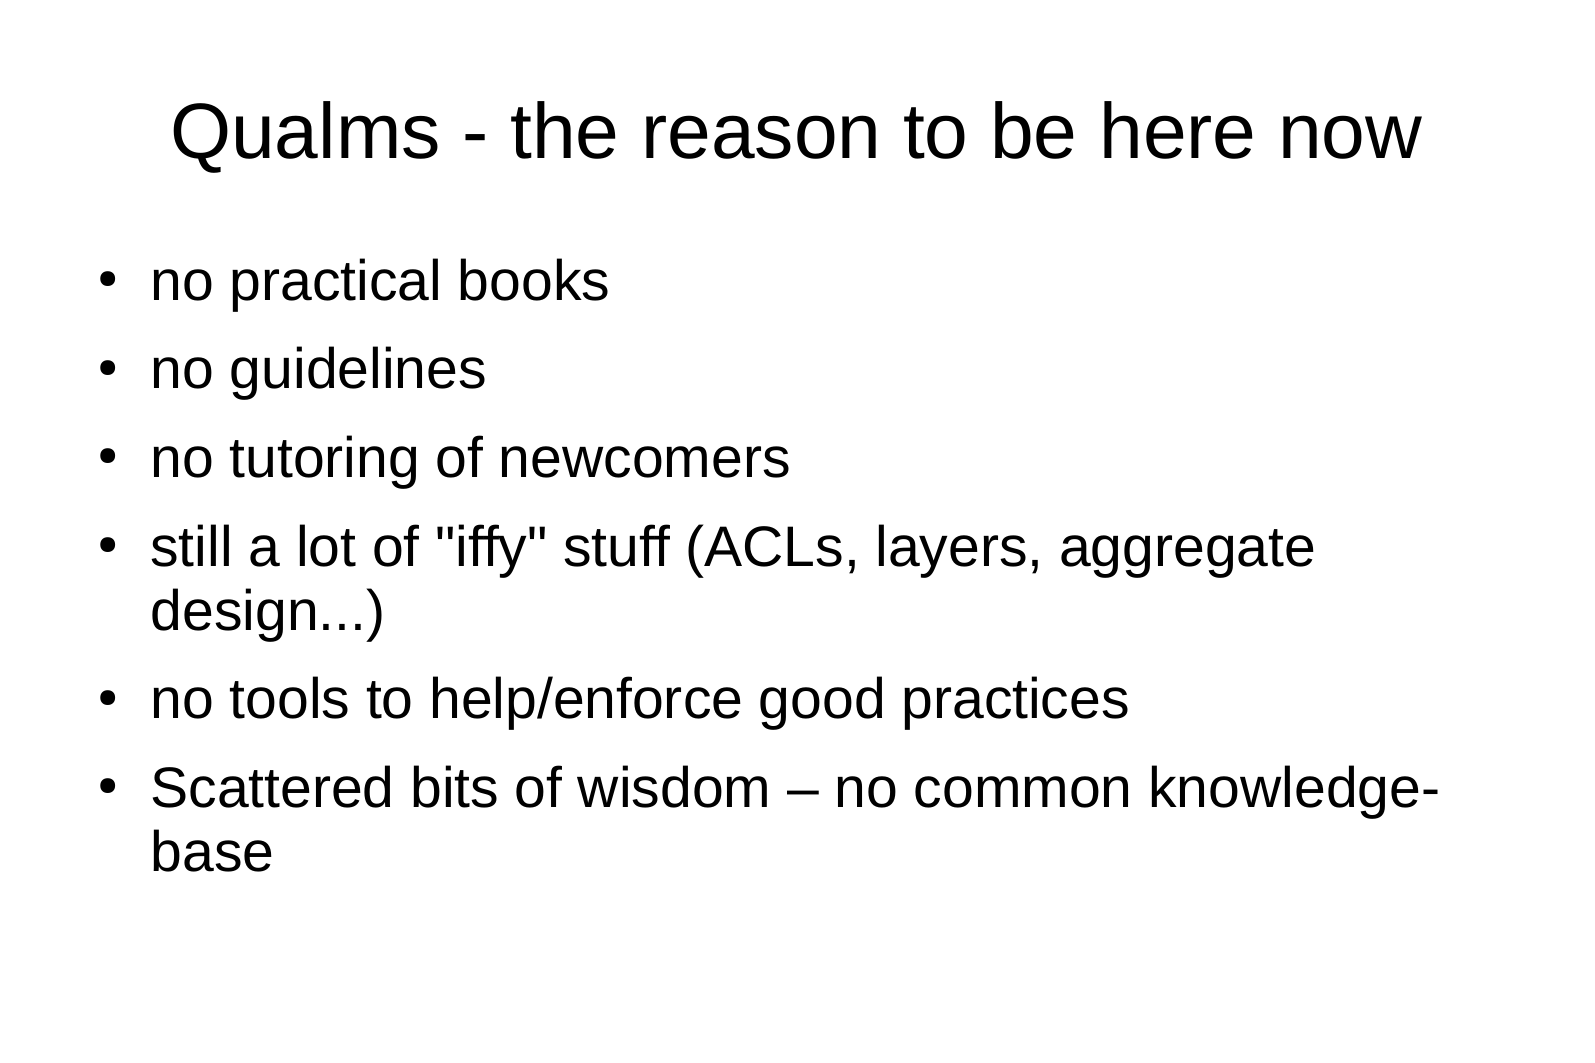

# Qualms - the reason to be here now
no practical books
no guidelines
no tutoring of newcomers
still a lot of "iffy" stuff (ACLs, layers, aggregate design...)
no tools to help/enforce good practices
Scattered bits of wisdom – no common knowledge-base